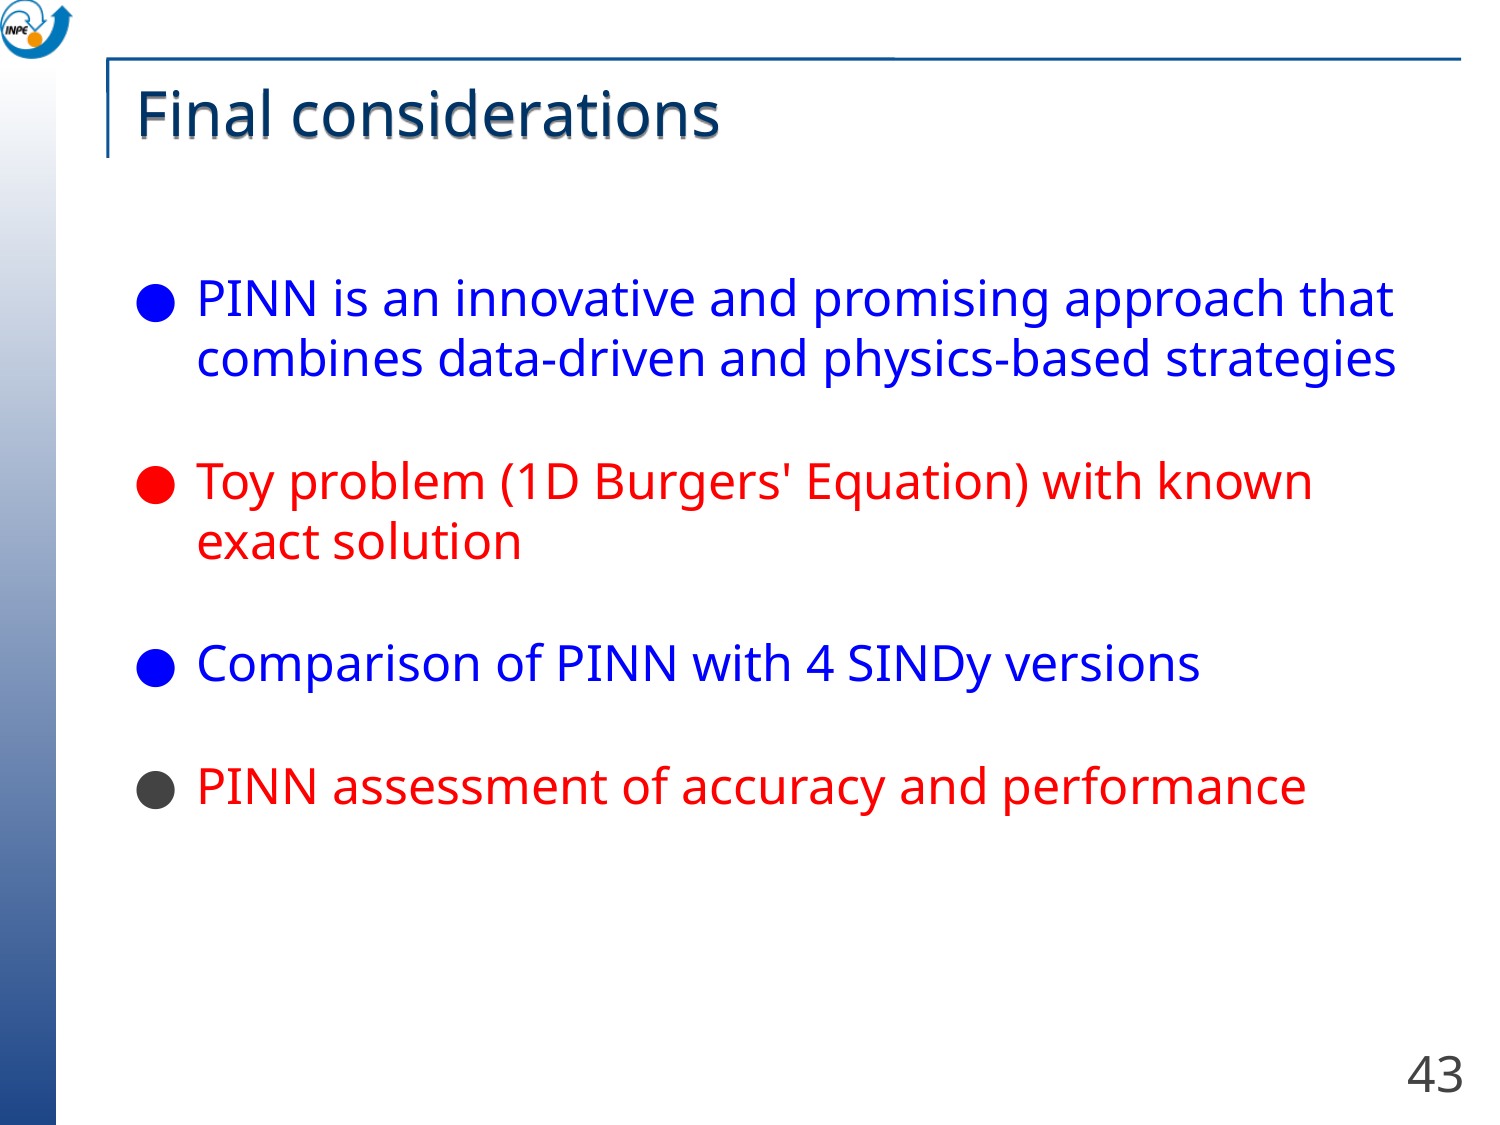

# Final considerations
PINN is an innovative and promising approach that combines data-driven and physics-based strategies
Toy problem (1D Burgers' Equation) with known exact solution
Comparison of PINN with 4 SINDy versions
PINN assessment of accuracy and performance